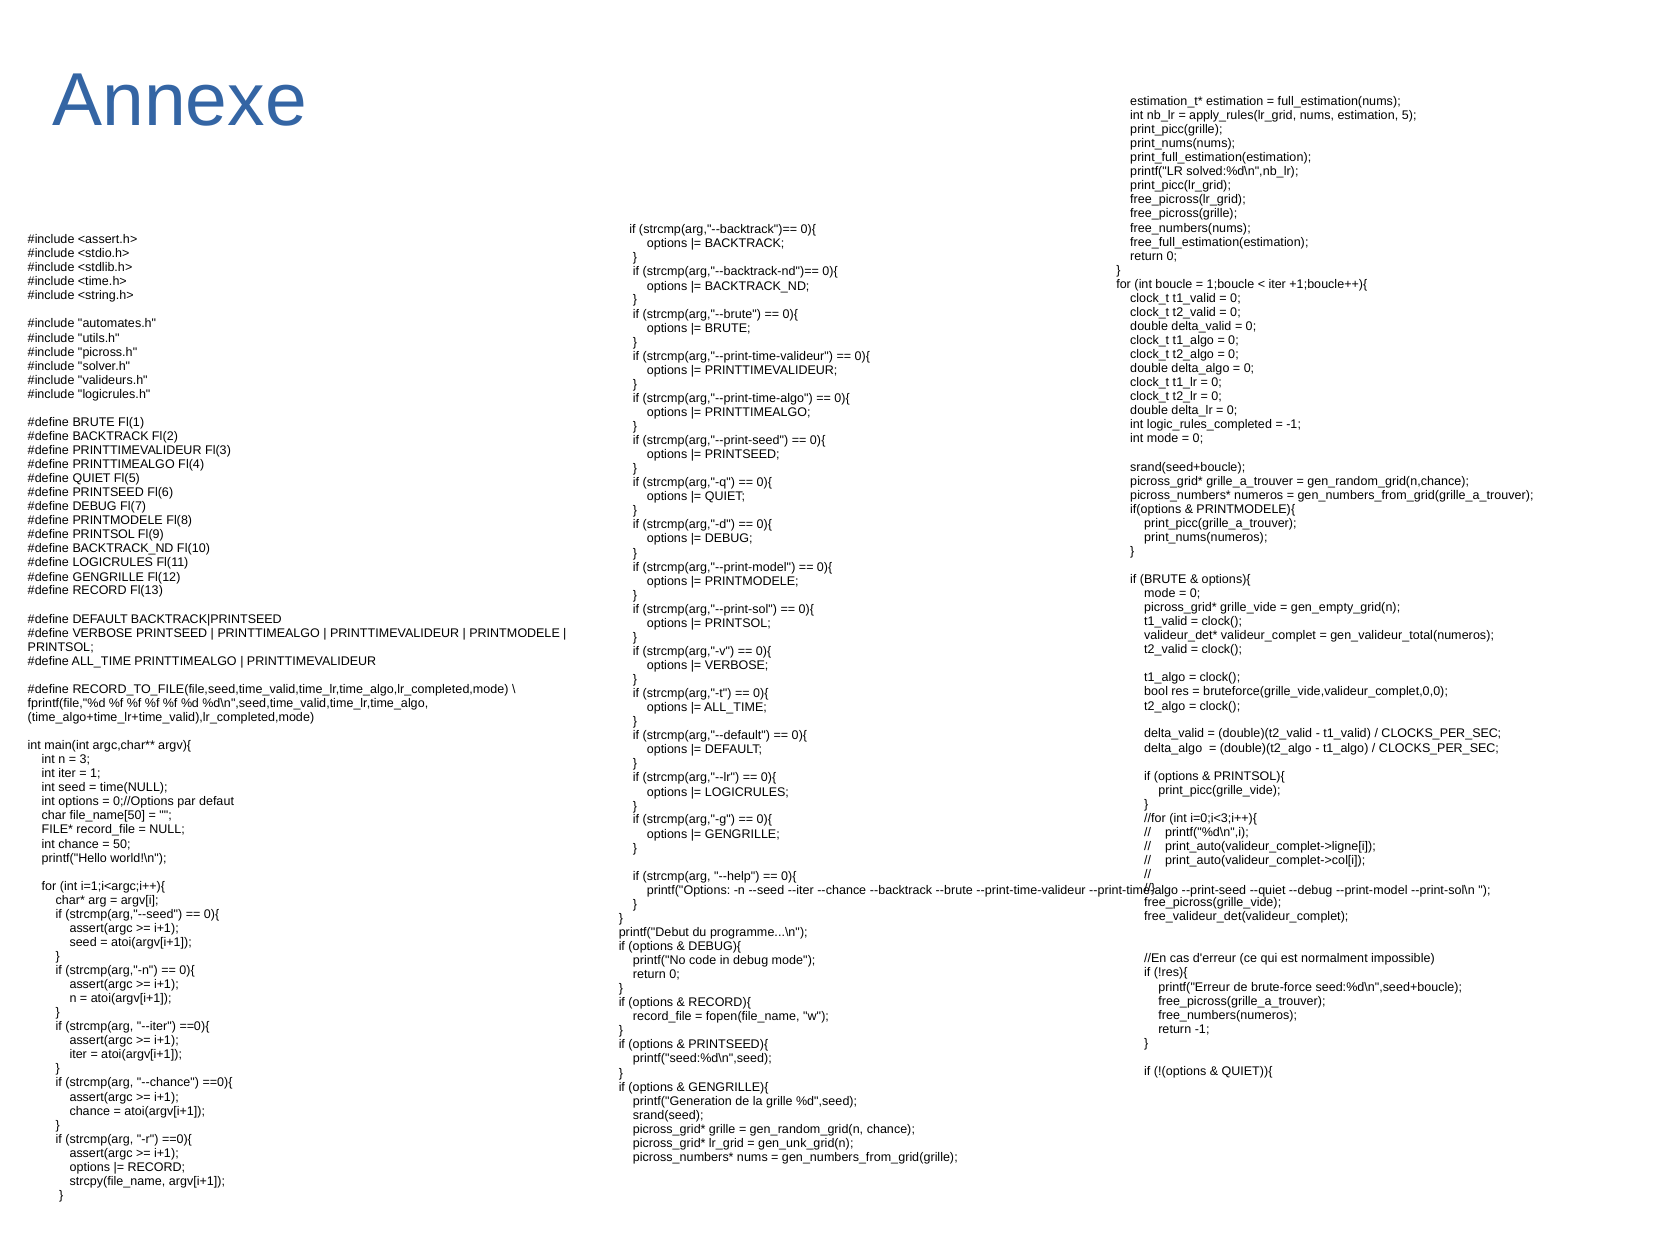

Annexe
 estimation_t* estimation = full_estimation(nums);
 int nb_lr = apply_rules(lr_grid, nums, estimation, 5);
 print_picc(grille);
 print_nums(nums);
 print_full_estimation(estimation);
 printf("LR solved:%d\n",nb_lr);
 print_picc(lr_grid);
 free_picross(lr_grid);
 free_picross(grille);
 free_numbers(nums);
 free_full_estimation(estimation);
 return 0;
 }
 for (int boucle = 1;boucle < iter +1;boucle++){
 clock_t t1_valid = 0;
 clock_t t2_valid = 0;
 double delta_valid = 0;
 clock_t t1_algo = 0;
 clock_t t2_algo = 0;
 double delta_algo = 0;
 clock_t t1_lr = 0;
 clock_t t2_lr = 0;
 double delta_lr = 0;
 int logic_rules_completed = -1;
 int mode = 0;
 srand(seed+boucle);
 picross_grid* grille_a_trouver = gen_random_grid(n,chance);
 picross_numbers* numeros = gen_numbers_from_grid(grille_a_trouver);
 if(options & PRINTMODELE){
 print_picc(grille_a_trouver);
 print_nums(numeros);
 }
 if (BRUTE & options){
 mode = 0;
 picross_grid* grille_vide = gen_empty_grid(n);
 t1_valid = clock();
 valideur_det* valideur_complet = gen_valideur_total(numeros);
 t2_valid = clock();
 t1_algo = clock();
 bool res = bruteforce(grille_vide,valideur_complet,0,0);
 t2_algo = clock();
 delta_valid = (double)(t2_valid - t1_valid) / CLOCKS_PER_SEC;
 delta_algo = (double)(t2_algo - t1_algo) / CLOCKS_PER_SEC;
 if (options & PRINTSOL){
 print_picc(grille_vide);
 }
 //for (int i=0;i<3;i++){
 // printf("%d\n",i);
 // print_auto(valideur_complet->ligne[i]);
 // print_auto(valideur_complet->col[i]);
 //
 //}
 free_picross(grille_vide);
 free_valideur_det(valideur_complet);
 //En cas d'erreur (ce qui est normalment impossible)
 if (!res){
 printf("Erreur de brute-force seed:%d\n",seed+boucle);
 free_picross(grille_a_trouver);
 free_numbers(numeros);
 return -1;
 }
 if (!(options & QUIET)){
 if (strcmp(arg,"--backtrack")== 0){
 options |= BACKTRACK;
 }
 if (strcmp(arg,"--backtrack-nd")== 0){
 options |= BACKTRACK_ND;
 }
 if (strcmp(arg,"--brute") == 0){
 options |= BRUTE;
 }
 if (strcmp(arg,"--print-time-valideur") == 0){
 options |= PRINTTIMEVALIDEUR;
 }
 if (strcmp(arg,"--print-time-algo") == 0){
 options |= PRINTTIMEALGO;
 }
 if (strcmp(arg,"--print-seed") == 0){
 options |= PRINTSEED;
 }
 if (strcmp(arg,"-q") == 0){
 options |= QUIET;
 }
 if (strcmp(arg,"-d") == 0){
 options |= DEBUG;
 }
 if (strcmp(arg,"--print-model") == 0){
 options |= PRINTMODELE;
 }
 if (strcmp(arg,"--print-sol") == 0){
 options |= PRINTSOL;
 }
 if (strcmp(arg,"-v") == 0){
 options |= VERBOSE;
 }
 if (strcmp(arg,"-t") == 0){
 options |= ALL_TIME;
 }
 if (strcmp(arg,"--default") == 0){
 options |= DEFAULT;
 }
 if (strcmp(arg,"--lr") == 0){
 options |= LOGICRULES;
 }
 if (strcmp(arg,"-g") == 0){
 options |= GENGRILLE;
 }
 if (strcmp(arg, "--help") == 0){
 printf("Options: -n --seed --iter --chance --backtrack --brute --print-time-valideur --print-time-algo --print-seed --quiet --debug --print-model --print-sol\n ");
 }
 }
 printf("Debut du programme...\n");
 if (options & DEBUG){
 printf("No code in debug mode");
 return 0;
 }
 if (options & RECORD){
 record_file = fopen(file_name, "w");
 }
 if (options & PRINTSEED){
 printf("seed:%d\n",seed);
 }
 if (options & GENGRILLE){
 printf("Generation de la grille %d",seed);
 srand(seed);
 picross_grid* grille = gen_random_grid(n, chance);
 picross_grid* lr_grid = gen_unk_grid(n);
 picross_numbers* nums = gen_numbers_from_grid(grille);
#include <assert.h>
#include <stdio.h>
#include <stdlib.h>
#include <time.h>
#include <string.h>
#include "automates.h"
#include "utils.h"
#include "picross.h"
#include "solver.h"
#include "valideurs.h"
#include "logicrules.h"
#define BRUTE Fl(1)
#define BACKTRACK Fl(2)
#define PRINTTIMEVALIDEUR Fl(3)
#define PRINTTIMEALGO Fl(4)
#define QUIET Fl(5)
#define PRINTSEED Fl(6)
#define DEBUG Fl(7)
#define PRINTMODELE Fl(8)
#define PRINTSOL Fl(9)
#define BACKTRACK_ND Fl(10)
#define LOGICRULES Fl(11)
#define GENGRILLE Fl(12)
#define RECORD Fl(13)
#define DEFAULT BACKTRACK|PRINTSEED
#define VERBOSE PRINTSEED | PRINTTIMEALGO | PRINTTIMEVALIDEUR | PRINTMODELE | PRINTSOL;
#define ALL_TIME PRINTTIMEALGO | PRINTTIMEVALIDEUR
#define RECORD_TO_FILE(file,seed,time_valid,time_lr,time_algo,lr_completed,mode) \
fprintf(file,"%d %f %f %f %f %d %d\n",seed,time_valid,time_lr,time_algo,(time_algo+time_lr+time_valid),lr_completed,mode)
int main(int argc,char** argv){
 int n = 3;
 int iter = 1;
 int seed = time(NULL);
 int options = 0;//Options par defaut
 char file_name[50] = "";
 FILE* record_file = NULL;
 int chance = 50;
 printf("Hello world!\n");
 for (int i=1;i<argc;i++){
 char* arg = argv[i];
 if (strcmp(arg,"--seed") == 0){
 assert(argc >= i+1);
 seed = atoi(argv[i+1]);
 }
 if (strcmp(arg,"-n") == 0){
 assert(argc >= i+1);
 n = atoi(argv[i+1]);
 }
 if (strcmp(arg, "--iter") ==0){
 assert(argc >= i+1);
 iter = atoi(argv[i+1]);
 }
 if (strcmp(arg, "--chance") ==0){
 assert(argc >= i+1);
 chance = atoi(argv[i+1]);
 }
 if (strcmp(arg, "-r") ==0){
 assert(argc >= i+1);
 options |= RECORD;
 strcpy(file_name, argv[i+1]);
 }